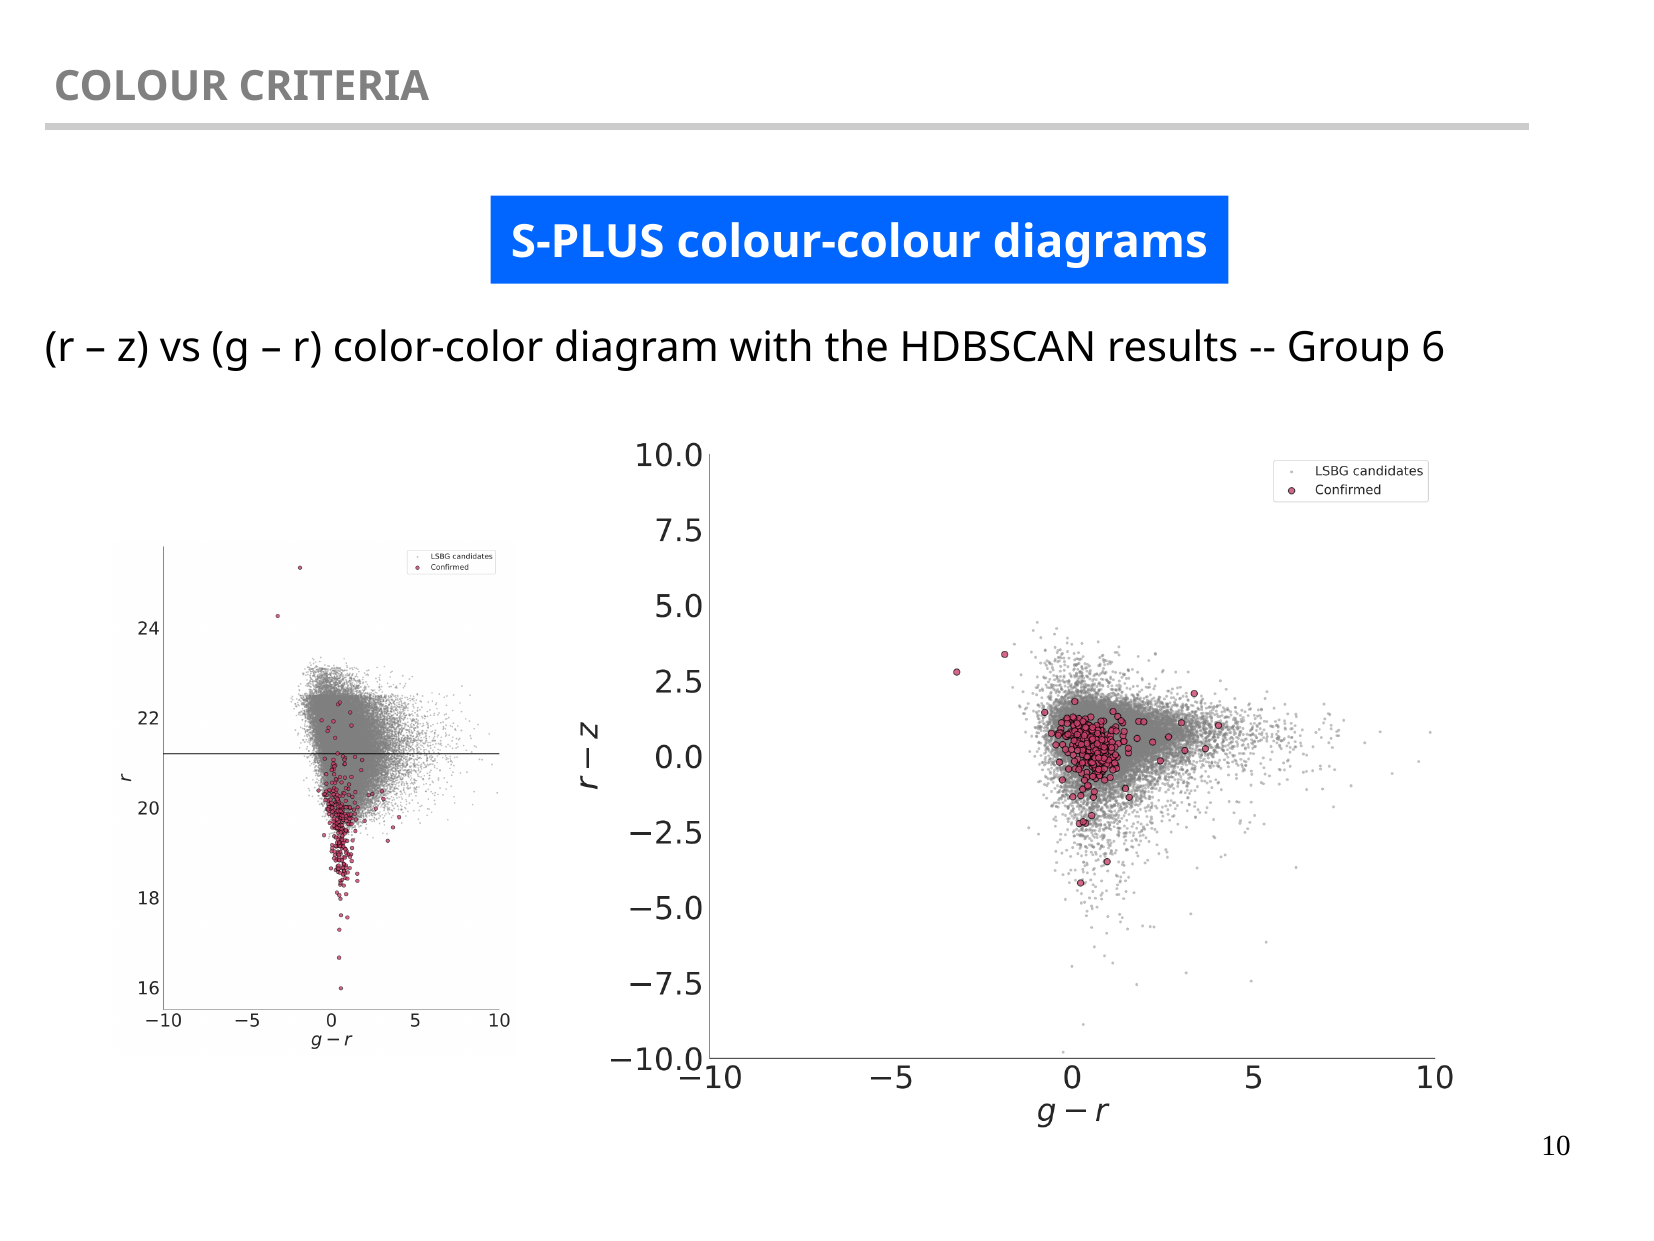

COLOUR CRITERIA
 S-PLUS colour-colour diagrams
S
(r – z) vs (g – r) color-color diagram with the HDBSCAN results -- Group 6
10